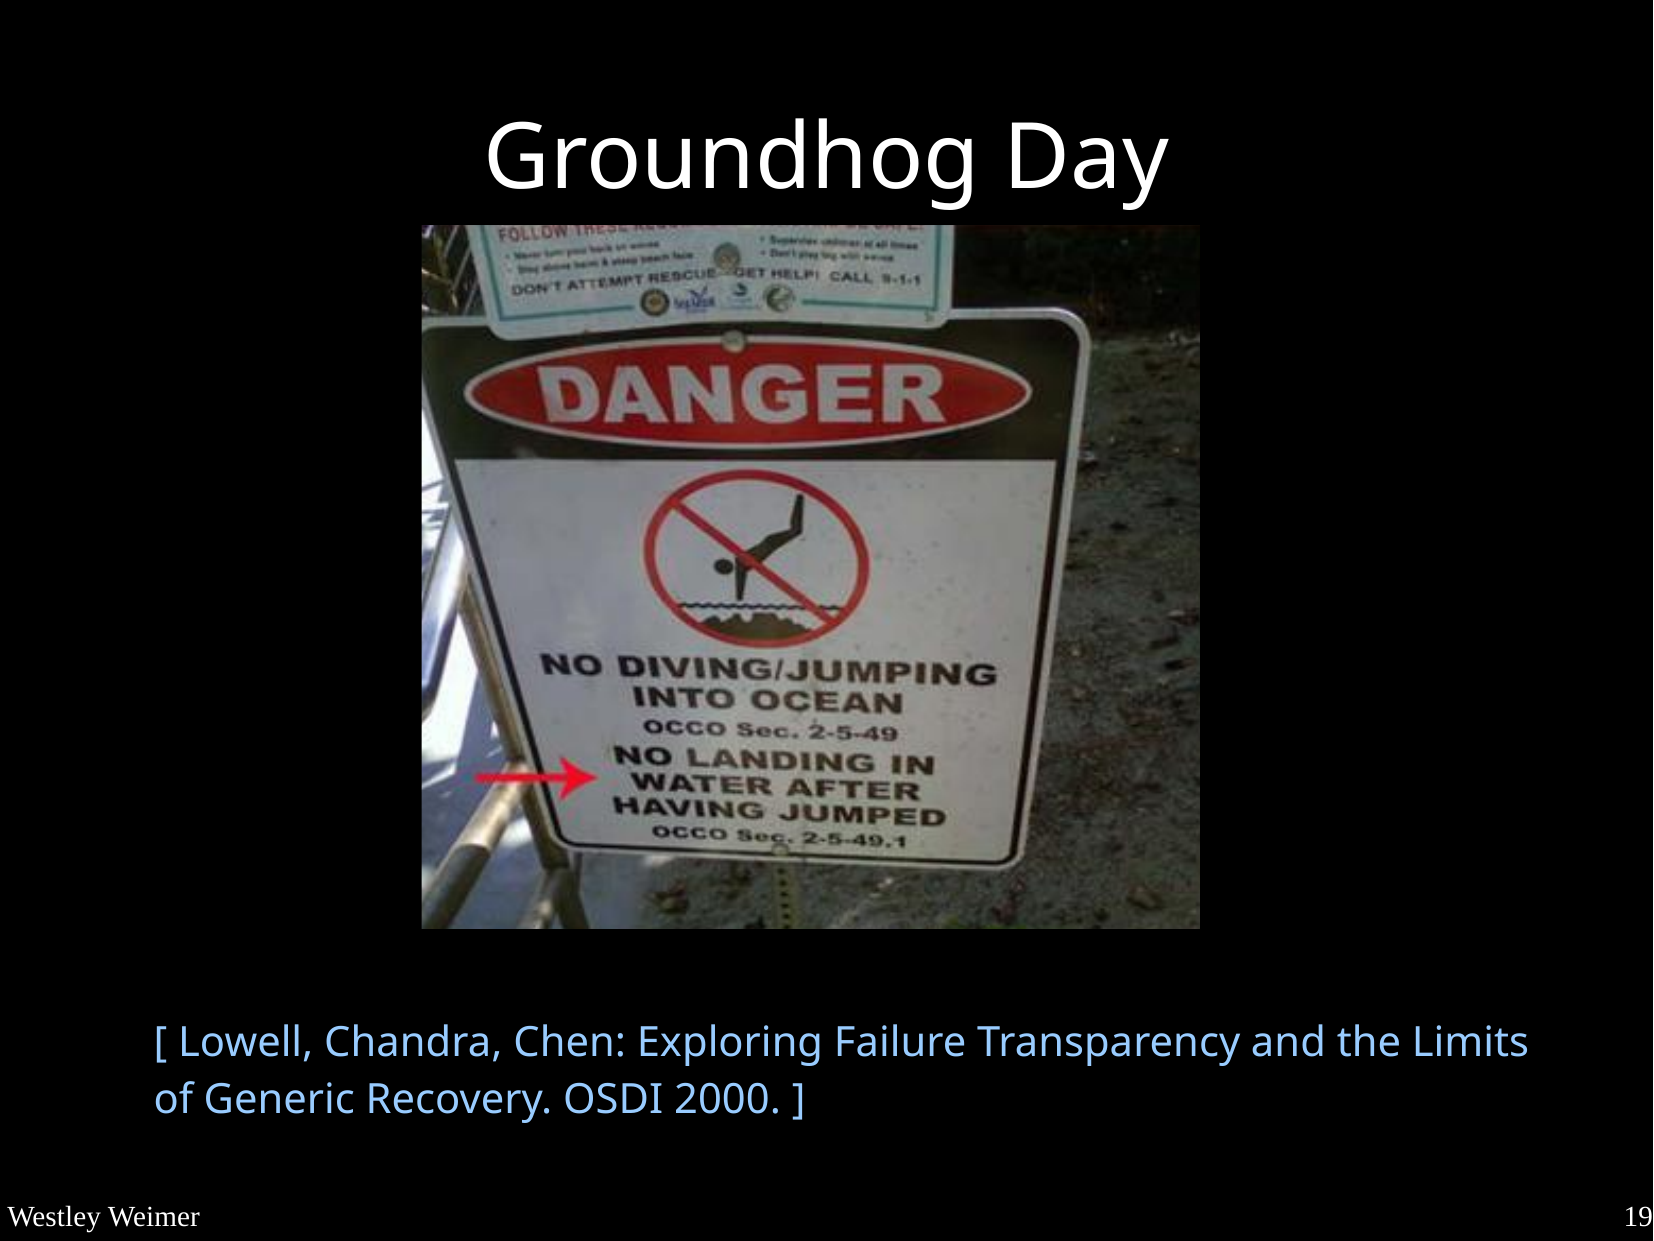

# Groundhog Day
[ Lowell, Chandra, Chen: Exploring Failure Transparency and the Limits of Generic Recovery. OSDI 2000. ]
19